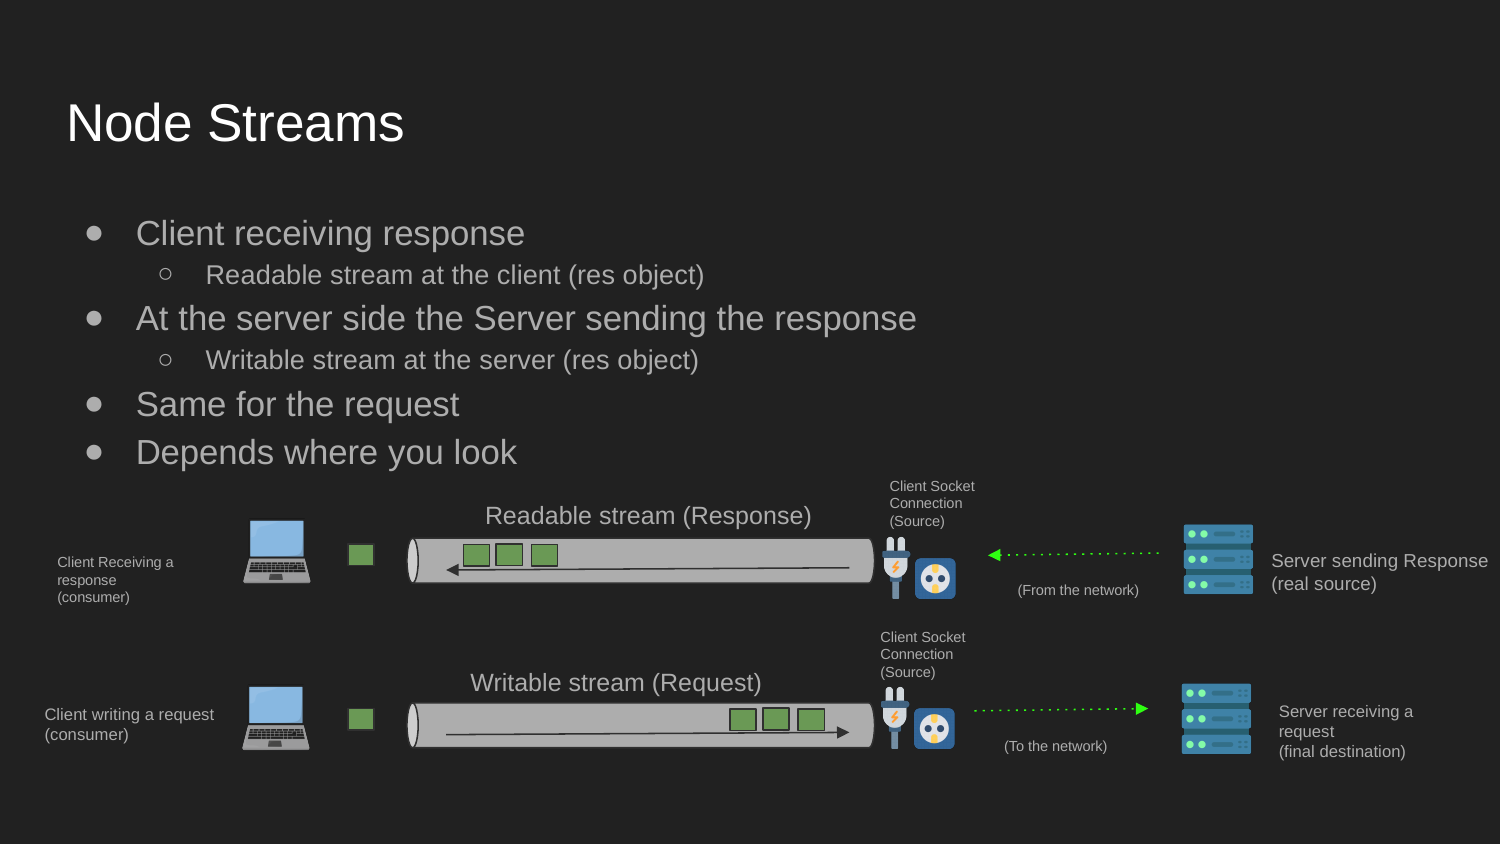

# Node Streams
Client receiving response
Readable stream at the client (res object)
At the server side the Server sending the response
Writable stream at the server (res object)
Same for the request
Depends where you look
Client Socket
Connection
(Source)
Readable stream (Response)
Server sending Response
(real source)
Client Receiving a response
(consumer)
(From the network)
Client Socket
Connection
(Source)
Writable stream (Request)
Server receiving a request
(final destination)
Client writing a request
(consumer)
(To the network)